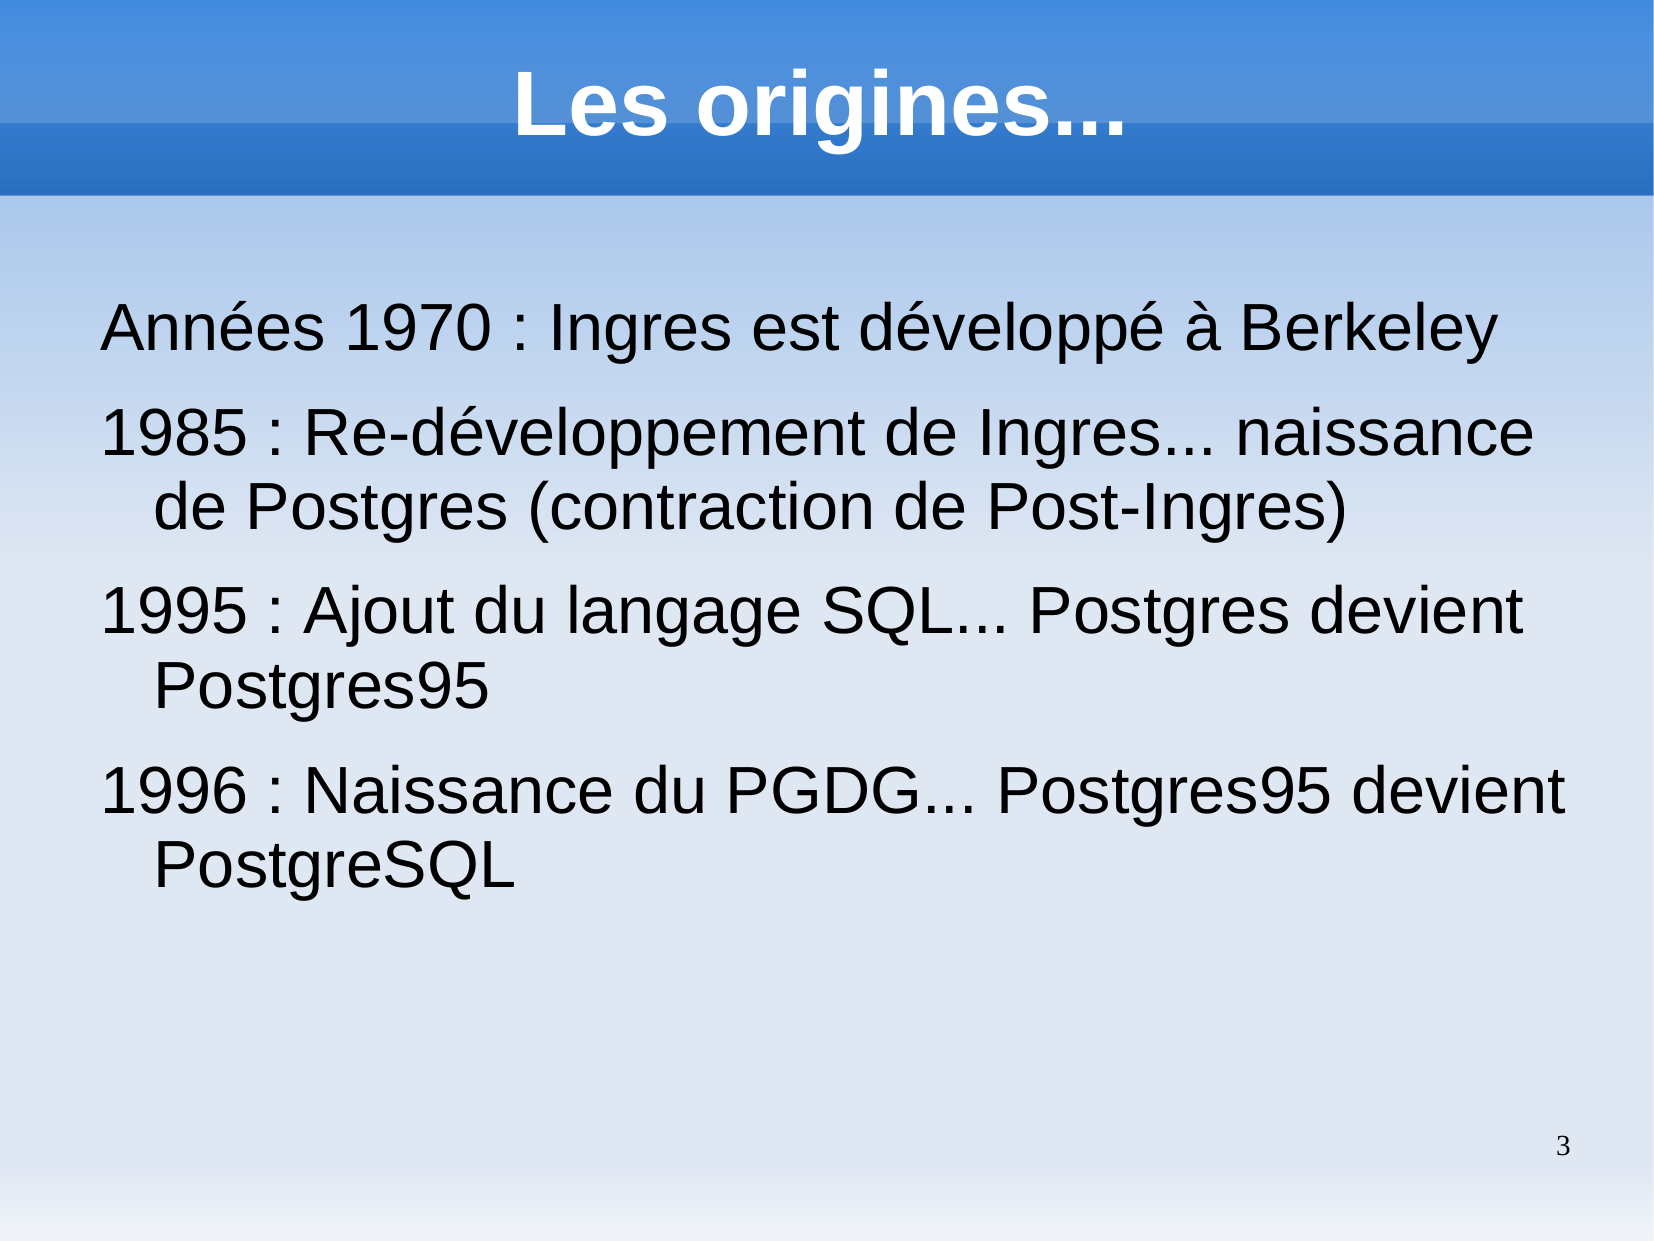

# Les origines...
Années 1970 : Ingres est développé à Berkeley
1985 : Re-développement de Ingres... naissance de Postgres (contraction de Post-Ingres)
1995 : Ajout du langage SQL... Postgres devient Postgres95
1996 : Naissance du PGDG... Postgres95 devient PostgreSQL
3